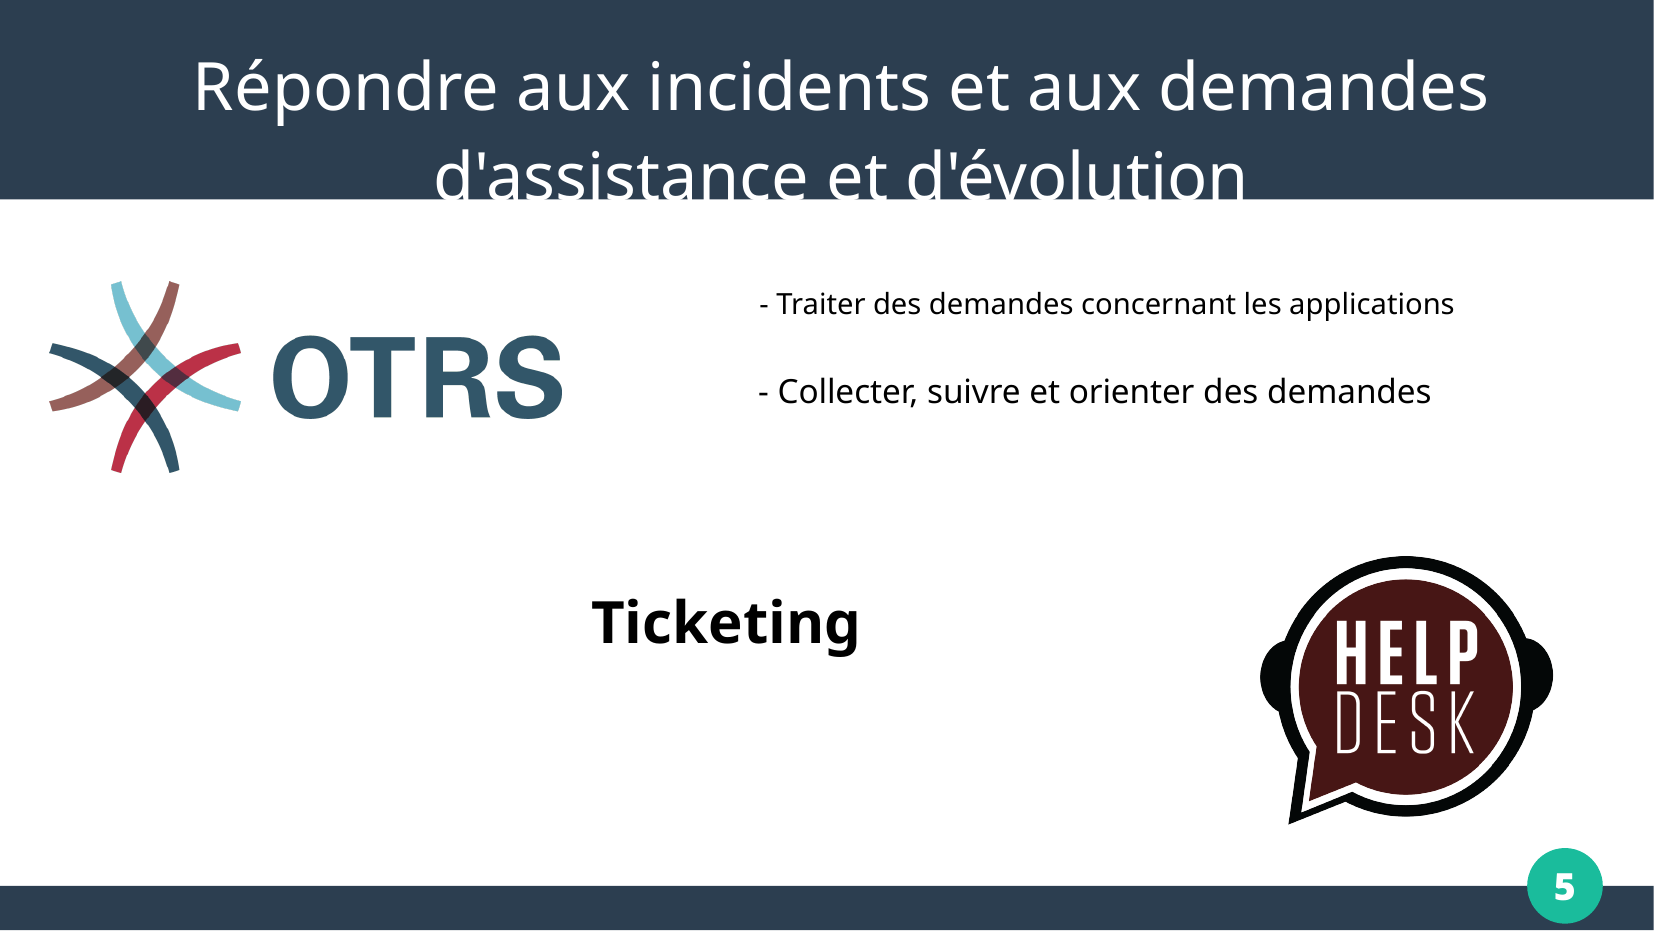

Répondre aux incidents et aux demandes d'assistance et d'évolution
- Traiter des demandes concernant les applications
- Collecter, suivre et orienter des demandes
Ticketing